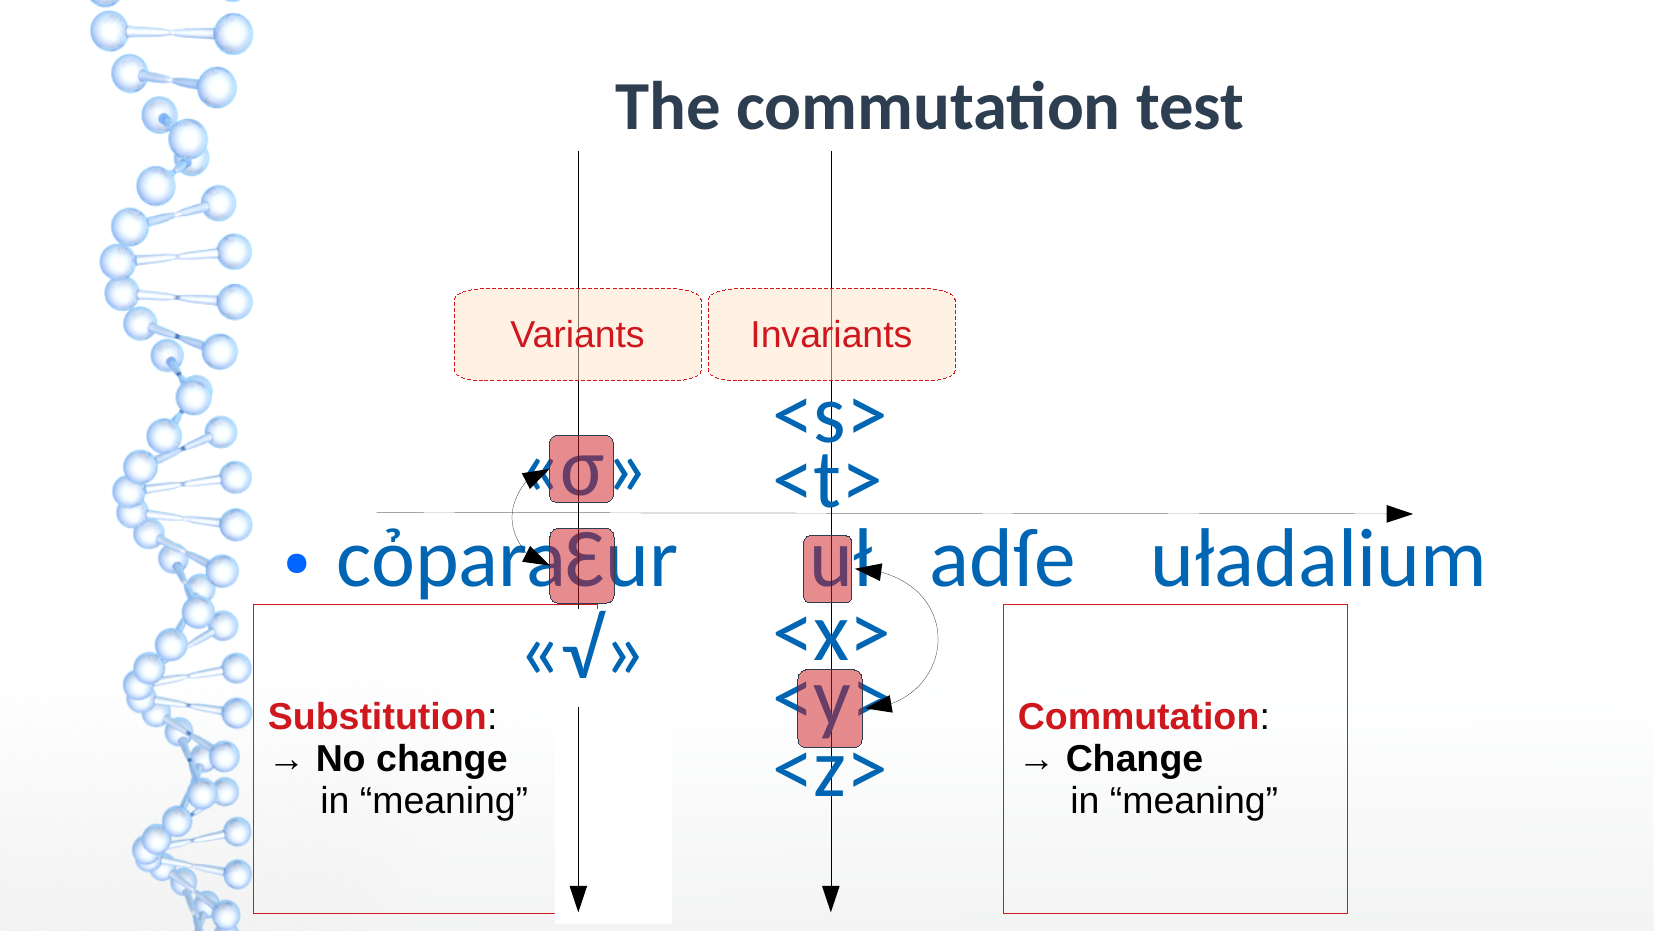

# The commutation test
Variants
Invariants
<s>
«σ»
<t>
cỏparaƐur uł adſe uładalium
<x>
Substitution:
→ No change
 in “meaning”
Commutation:
→ Change
 in “meaning”
«√»
<y>
<z>